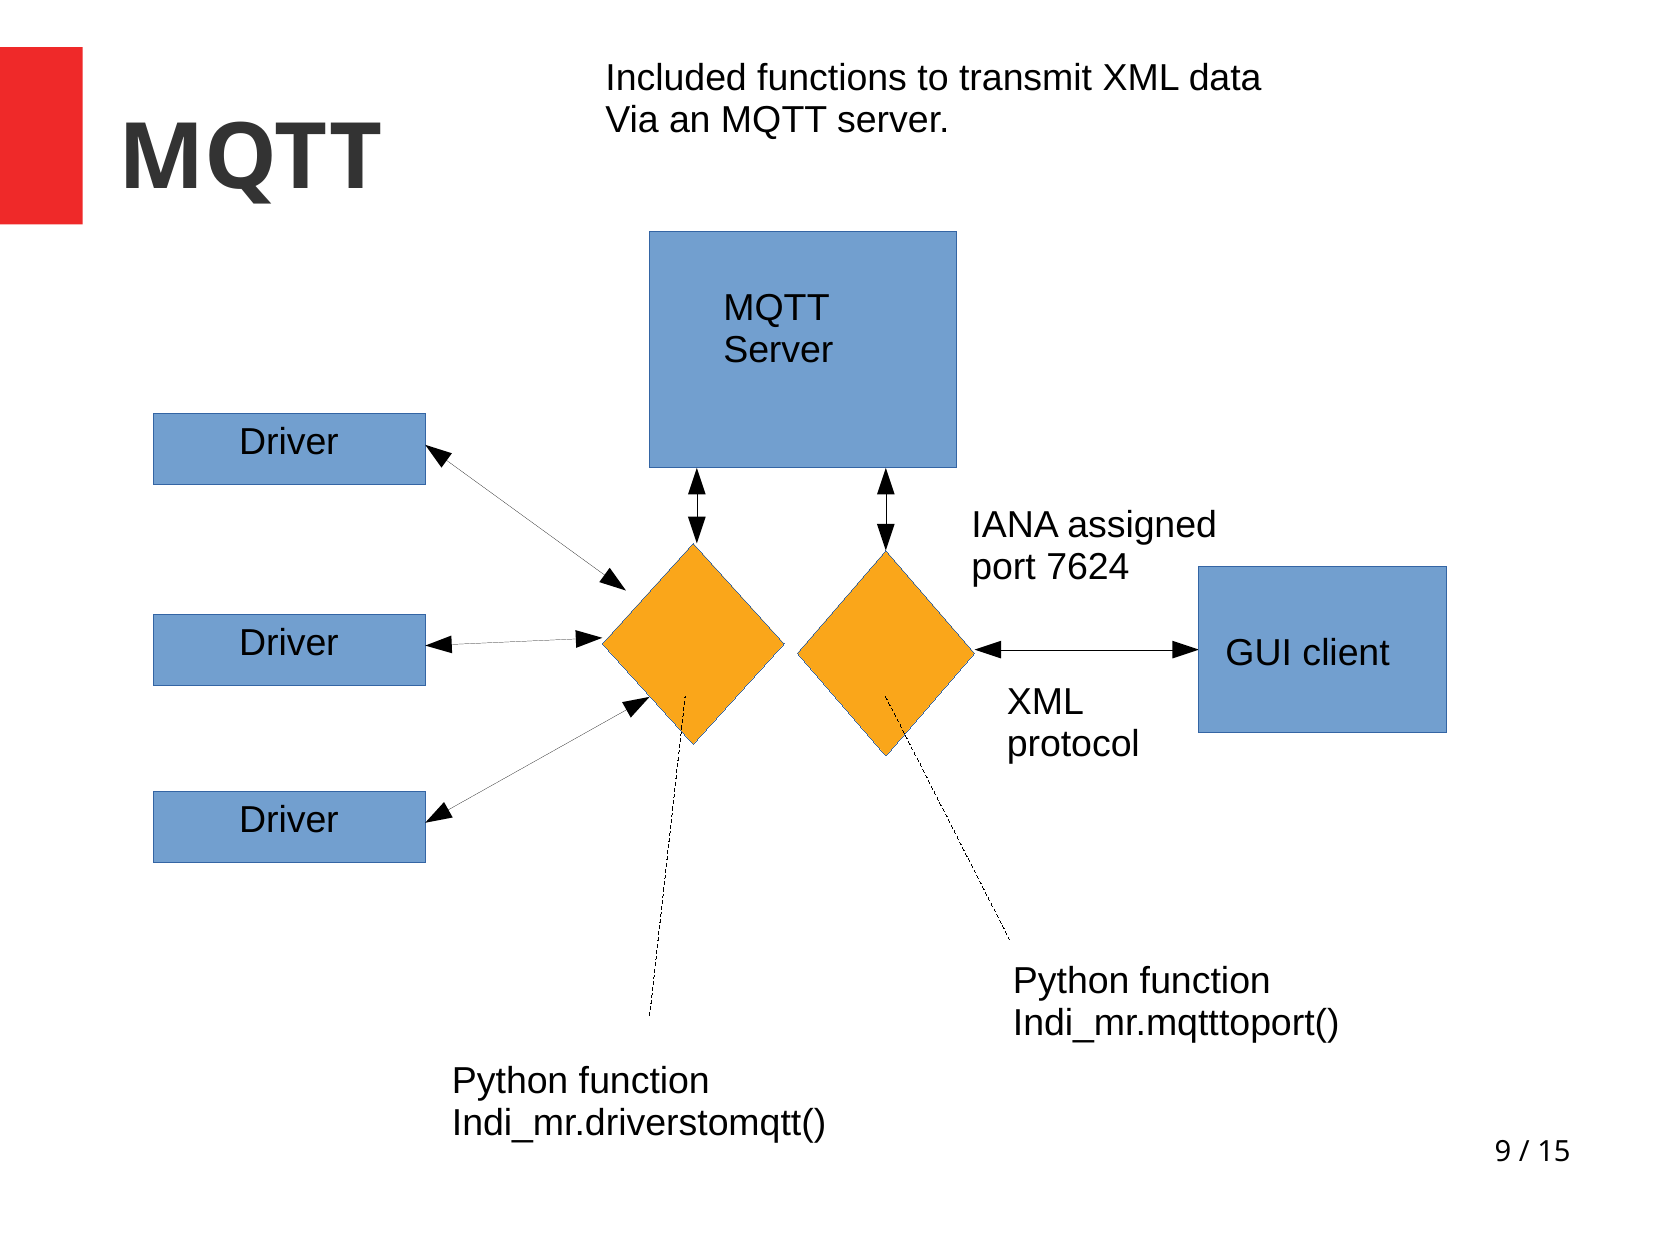

# MQTT
Included functions to transmit XML data
Via an MQTT server.
MQTT Server
Driver
IANA assigned port 7624
Driver
GUI client
XML
protocol
Driver
Python function
Indi_mr.mqtttoport()
Python function
Indi_mr.driverstomqtt()
9